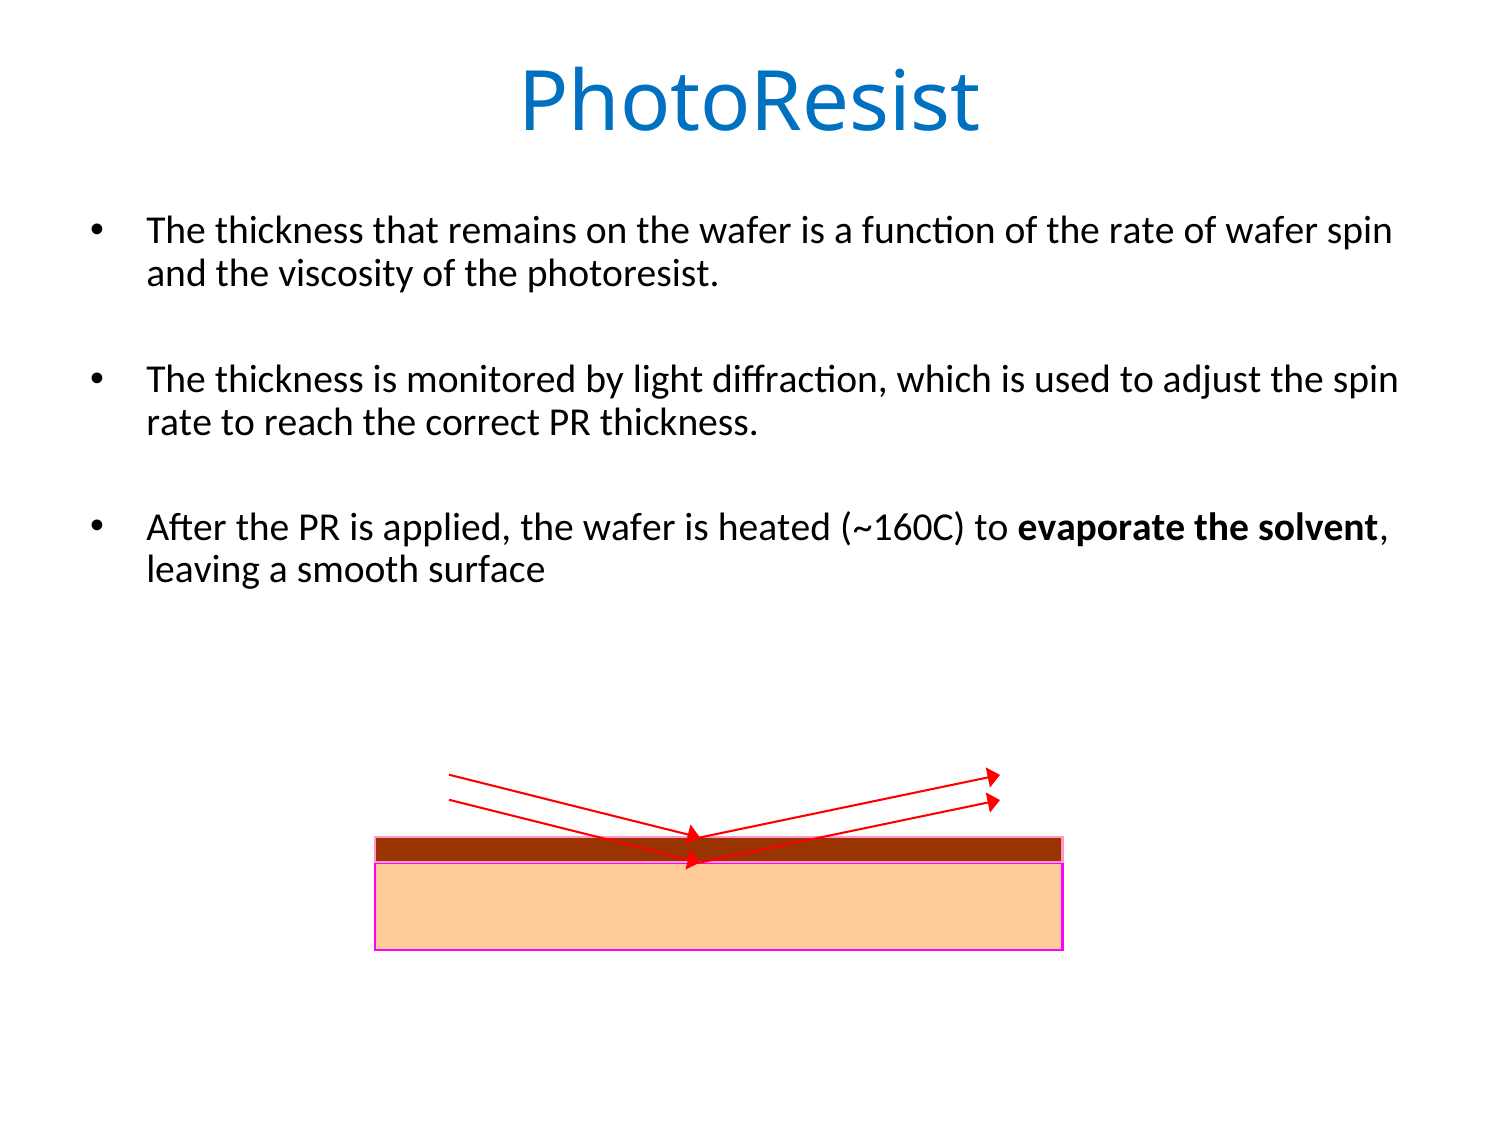

# PhotoResist
The thickness that remains on the wafer is a function of the rate of wafer spin and the viscosity of the photoresist.
The thickness is monitored by light diffraction, which is used to adjust the spin rate to reach the correct PR thickness.
After the PR is applied, the wafer is heated (~160C) to evaporate the solvent, leaving a smooth surface solid coating.
Phase Interference gives Photoresist Thickness